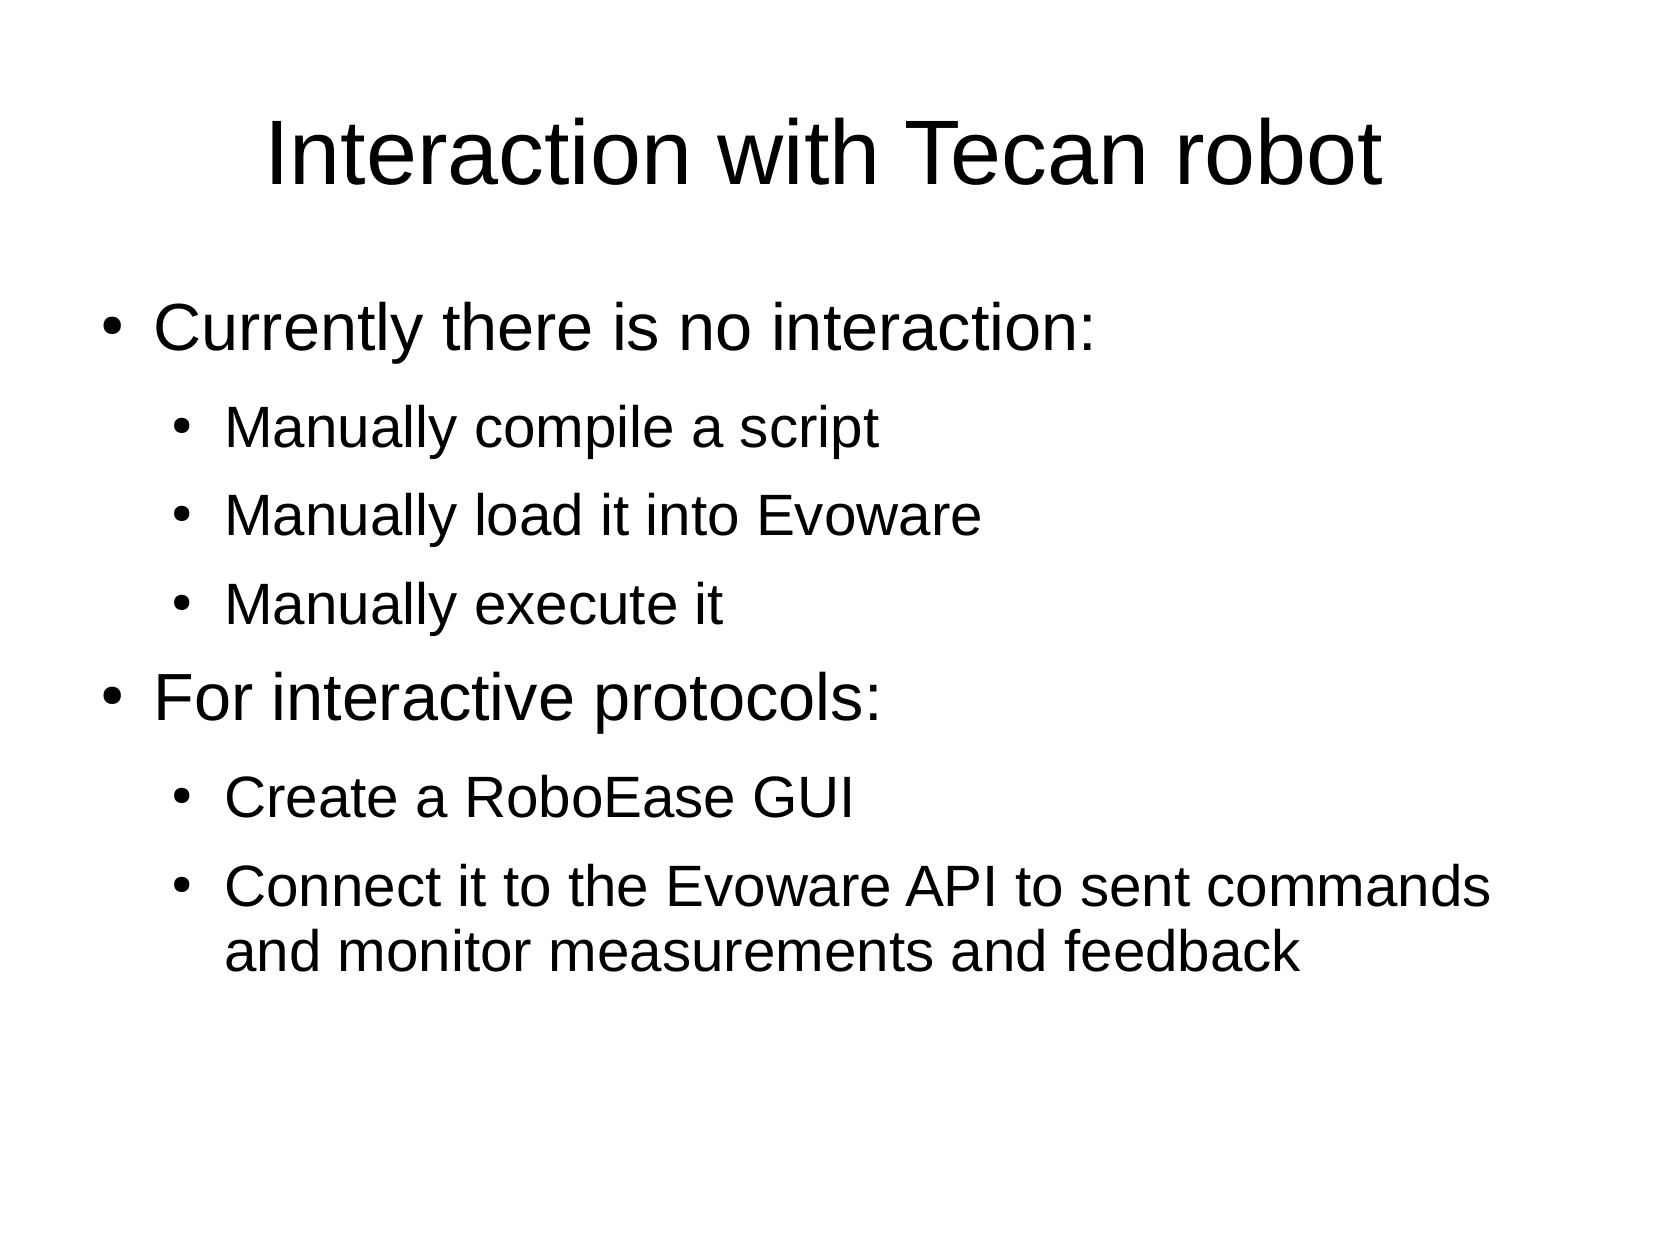

# Interaction with Tecan robot
Currently there is no interaction:
Manually compile a script
Manually load it into Evoware
Manually execute it
For interactive protocols:
Create a RoboEase GUI
Connect it to the Evoware API to sent commands and monitor measurements and feedback